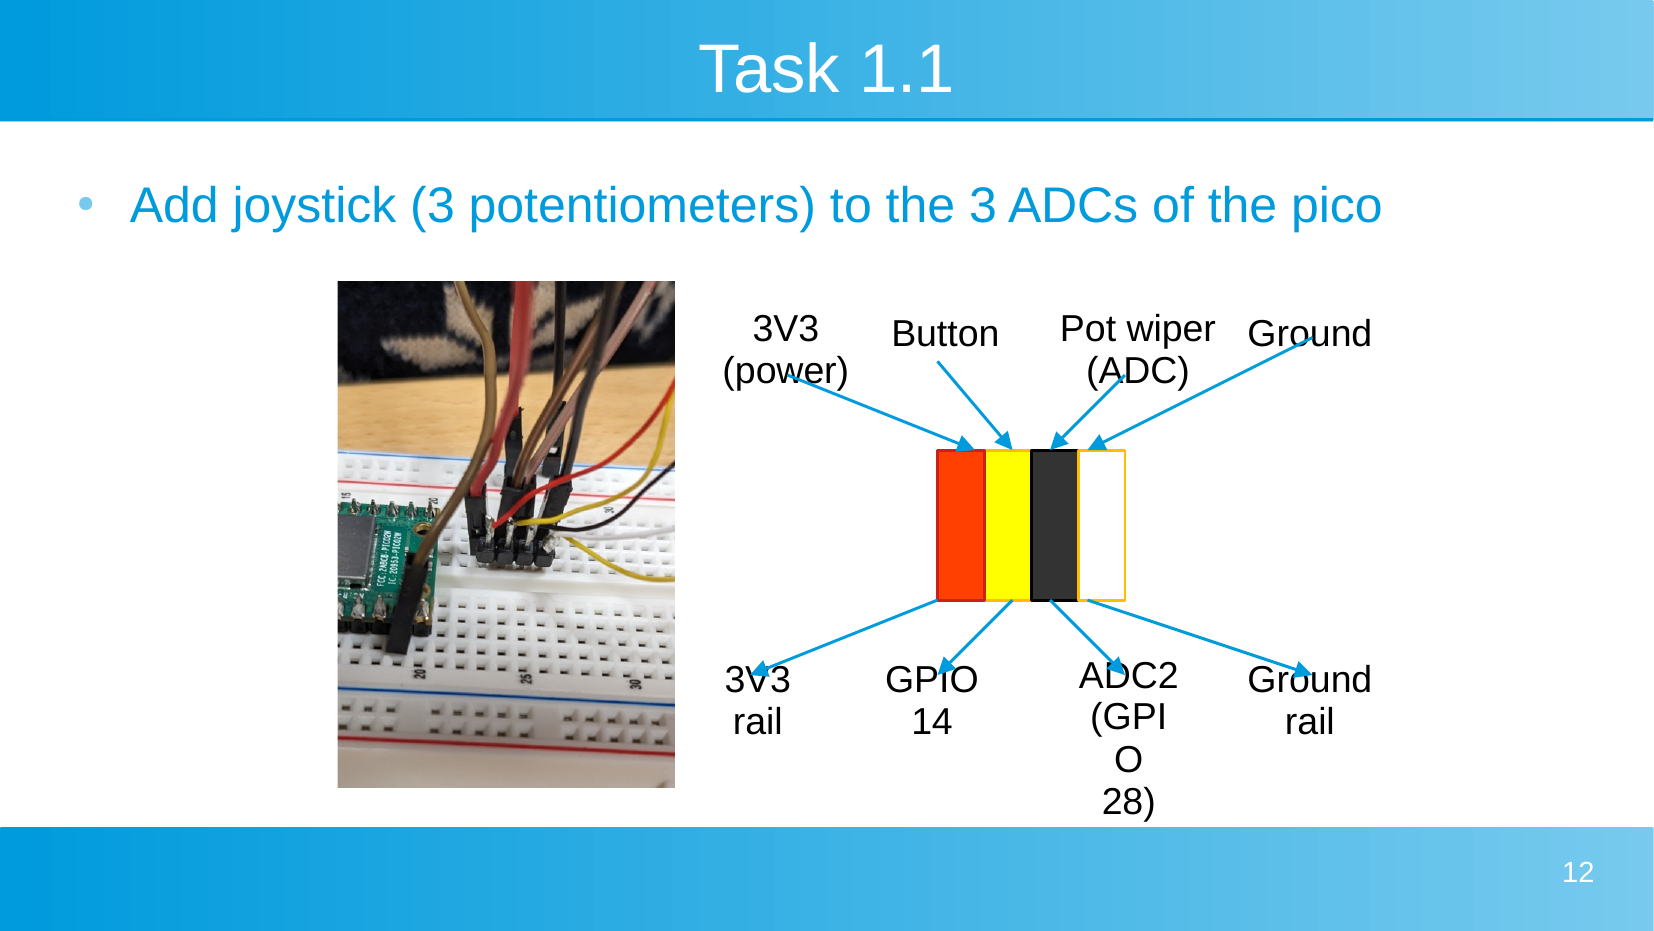

# Task 1.1
Add joystick (3 potentiometers) to the 3 ADCs of the pico
3V3
(power)
Pot wiper
(ADC)
Button
Ground
ADC2
(GPIO
28)
3V3
rail
GPIO
14
Ground
rail
12